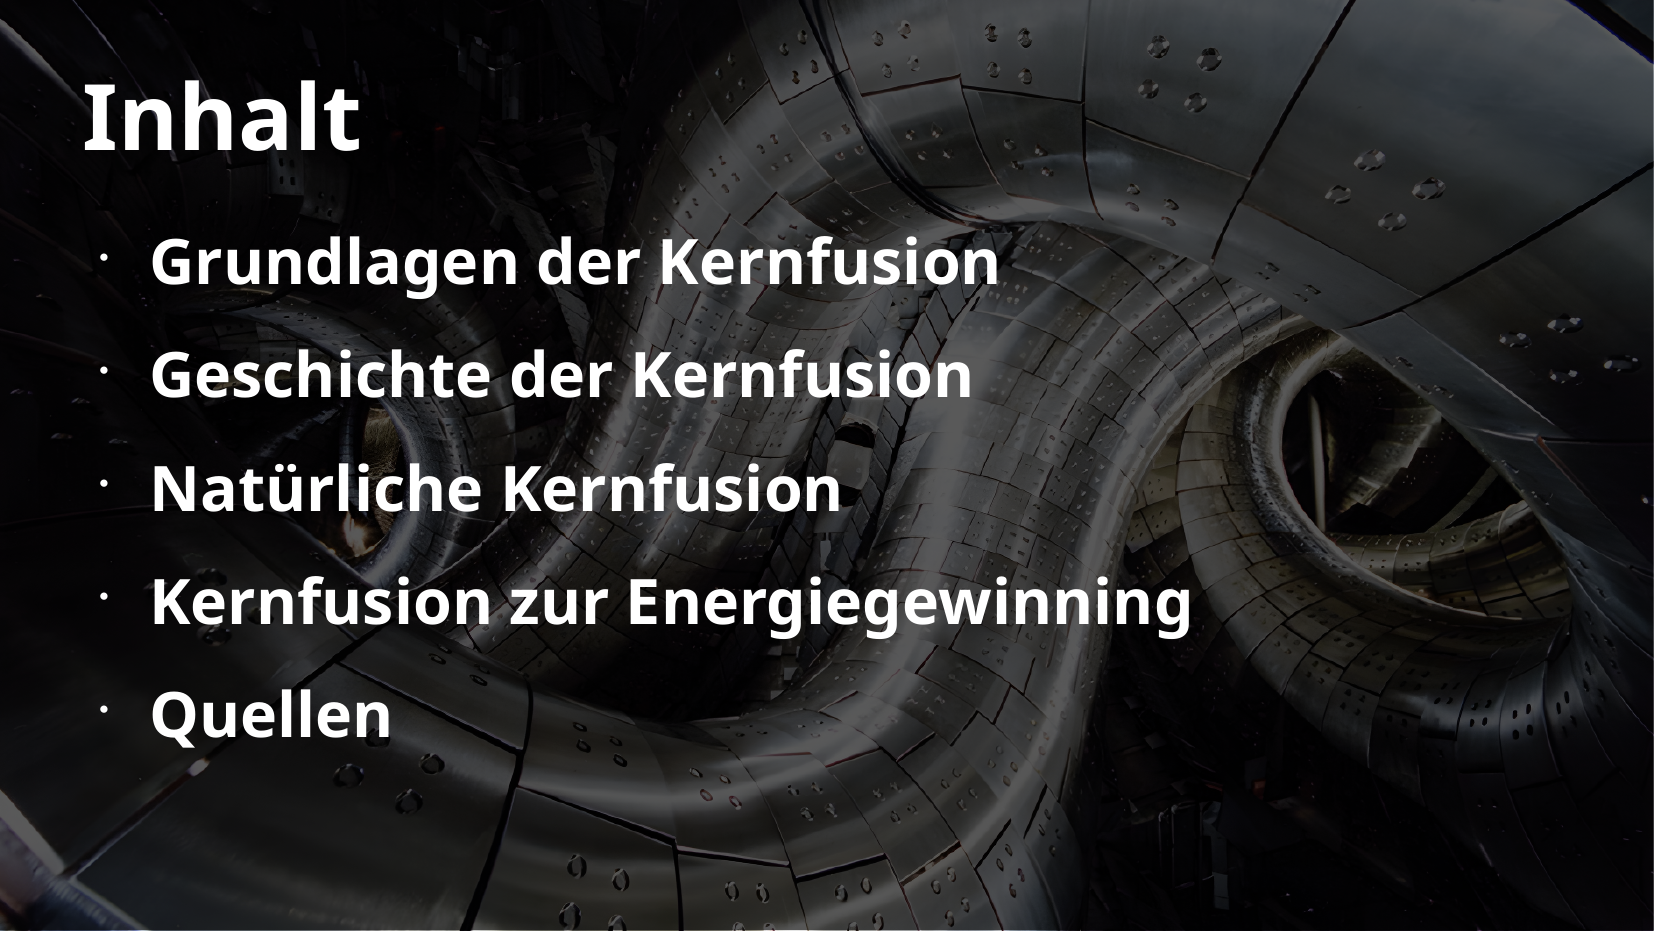

# Inhalt
Grundlagen der Kernfusion
Geschichte der Kernfusion
Natürliche Kernfusion
Kernfusion zur Energiegewinning
Quellen